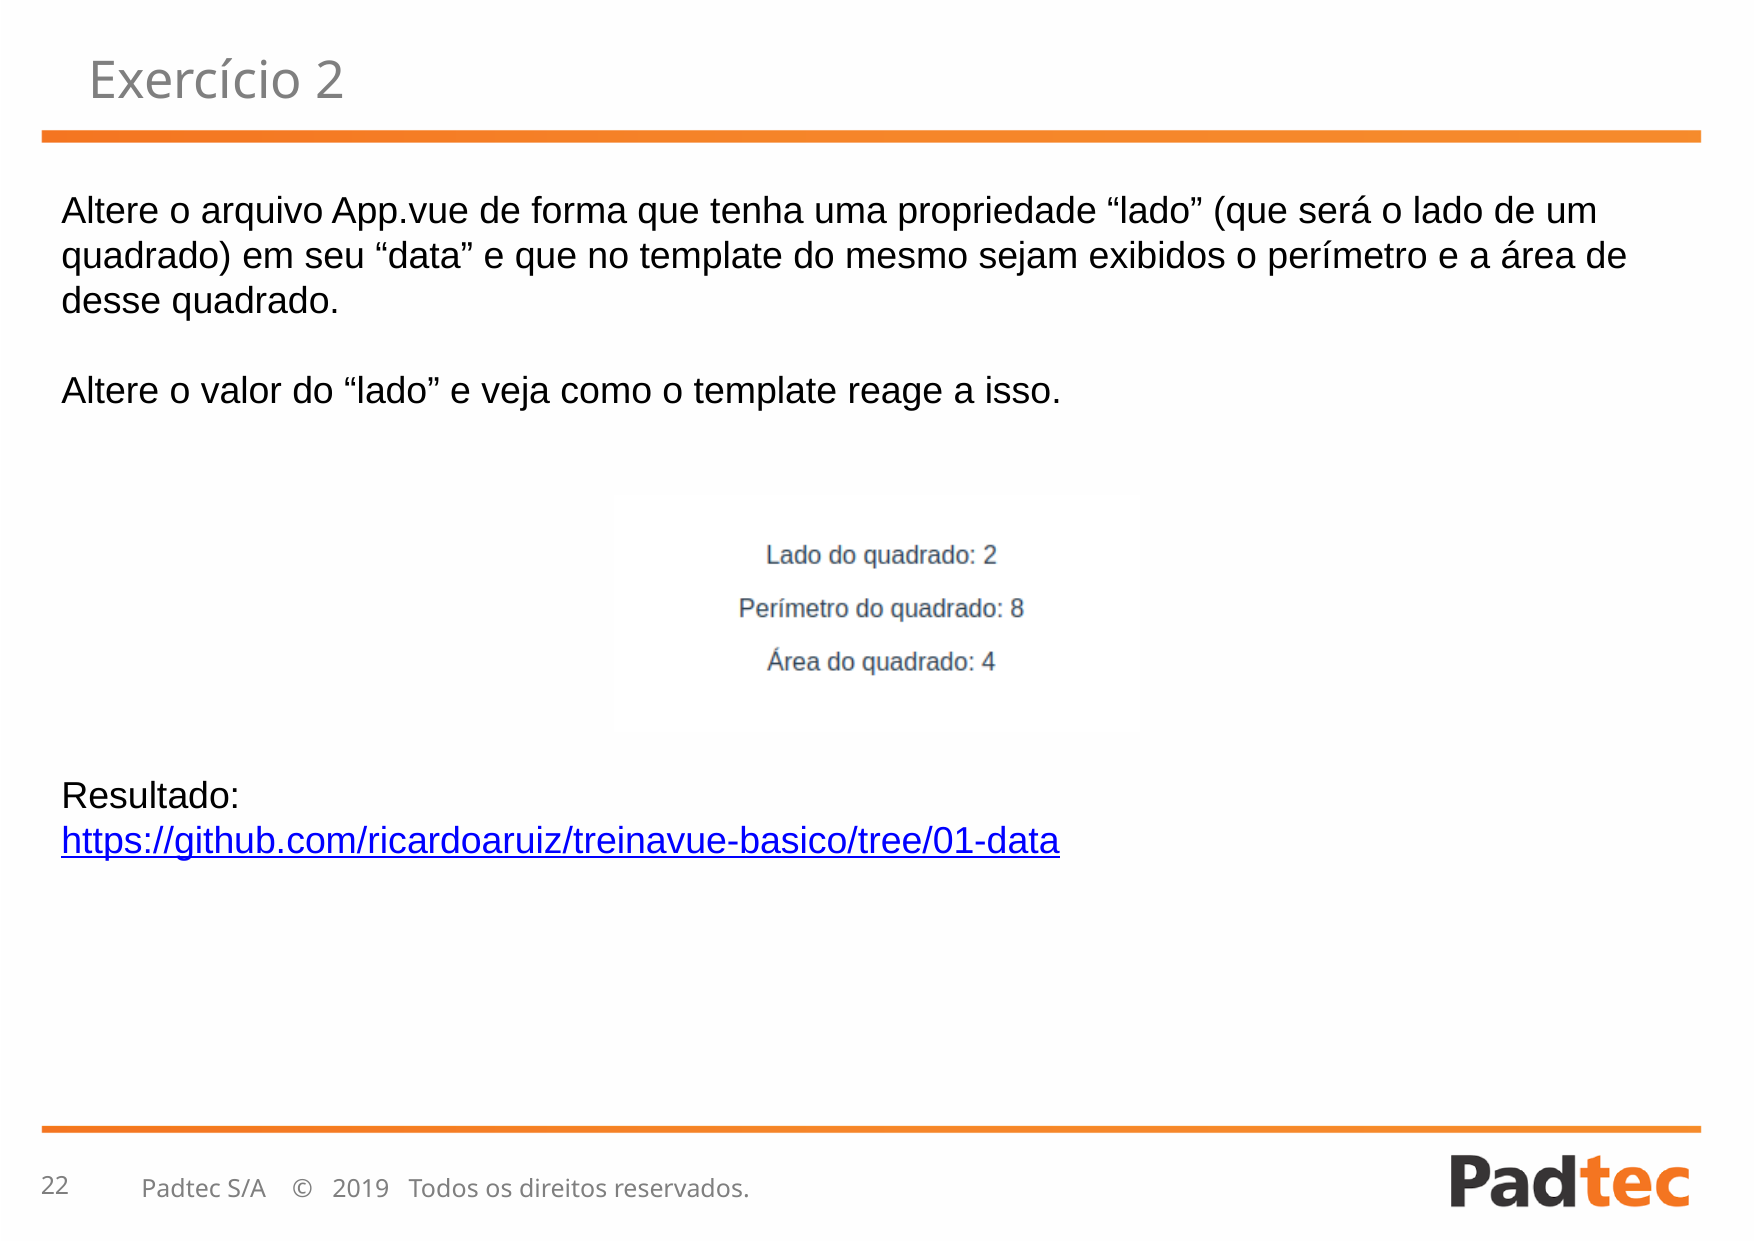

# Exercício 2
Altere o arquivo App.vue de forma que tenha uma propriedade “lado” (que será o lado de um quadrado) em seu “data” e que no template do mesmo sejam exibidos o perímetro e a área de desse quadrado.
Altere o valor do “lado” e veja como o template reage a isso.
Resultado:
https://github.com/ricardoaruiz/treinavue-basico/tree/01-data